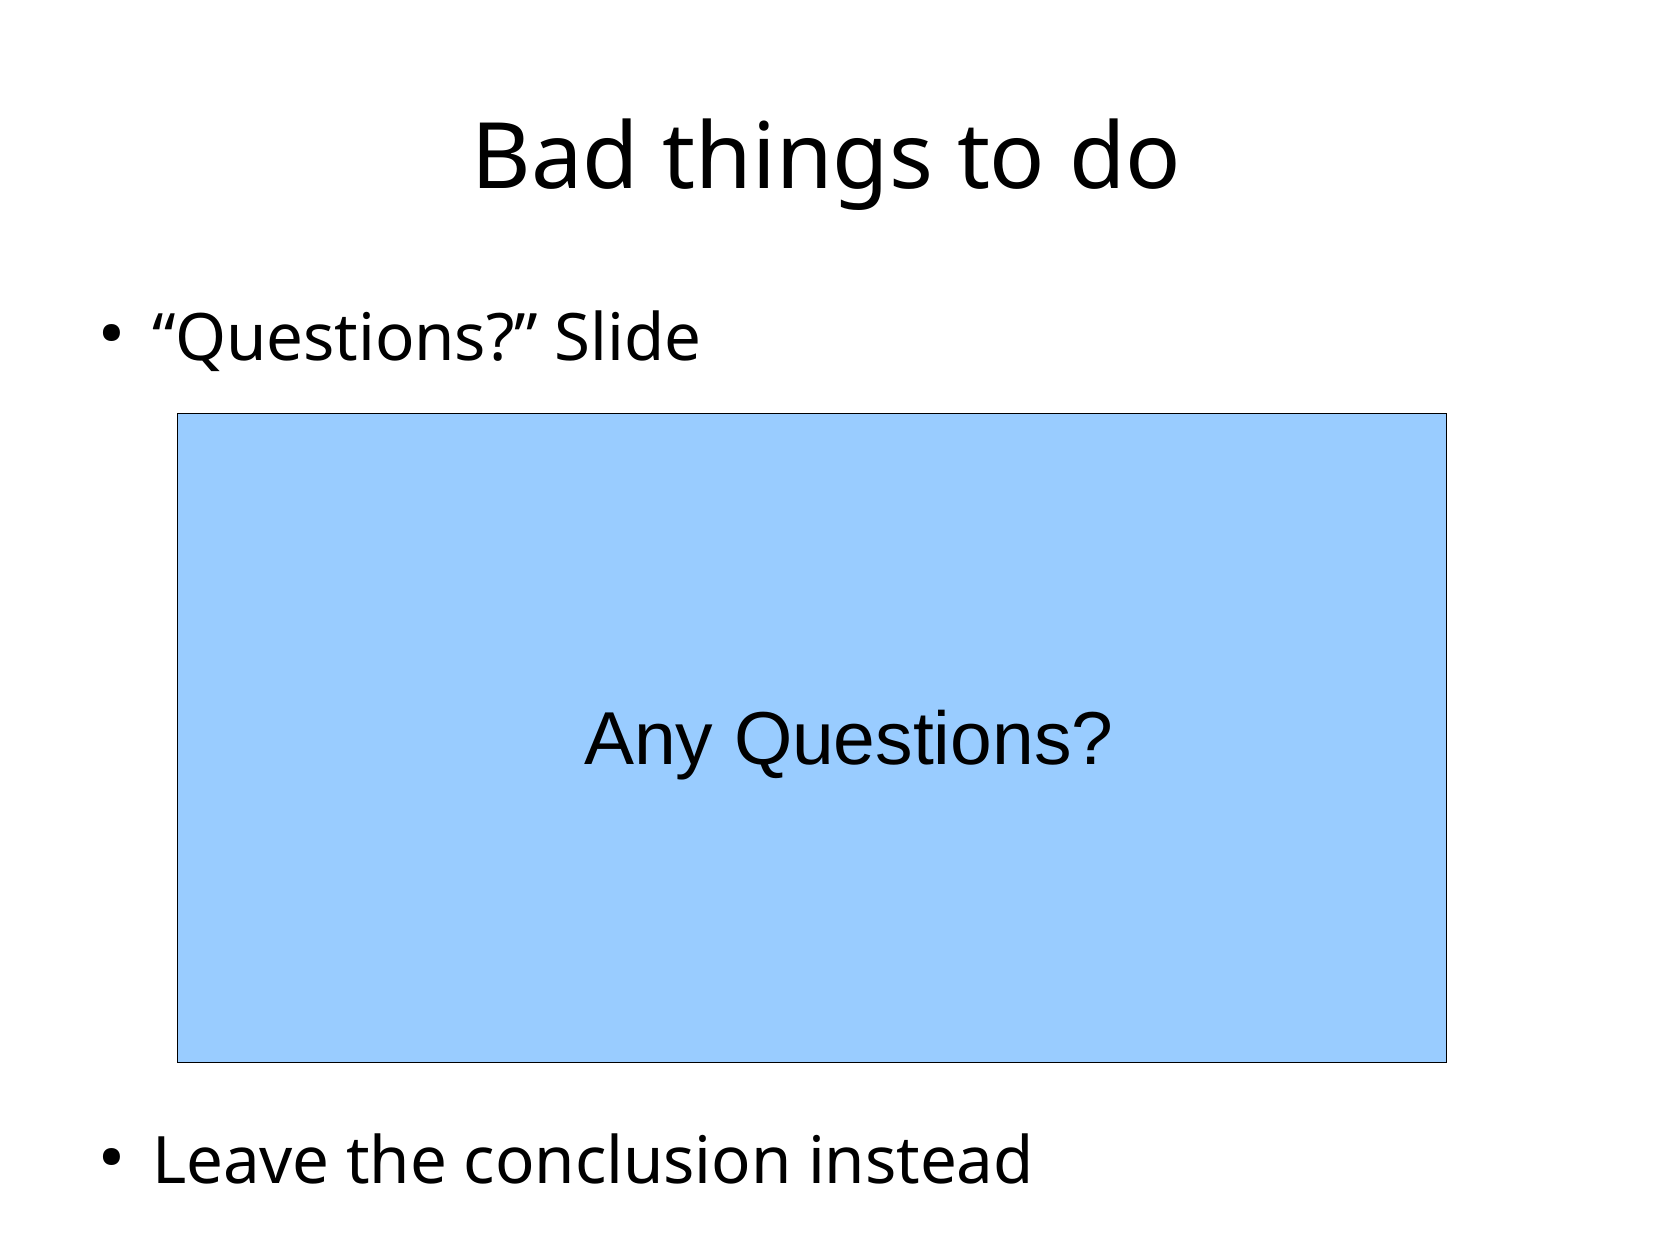

# Bad things to do
“Questions?” Slide
Leave the conclusion instead
	Any Questions?